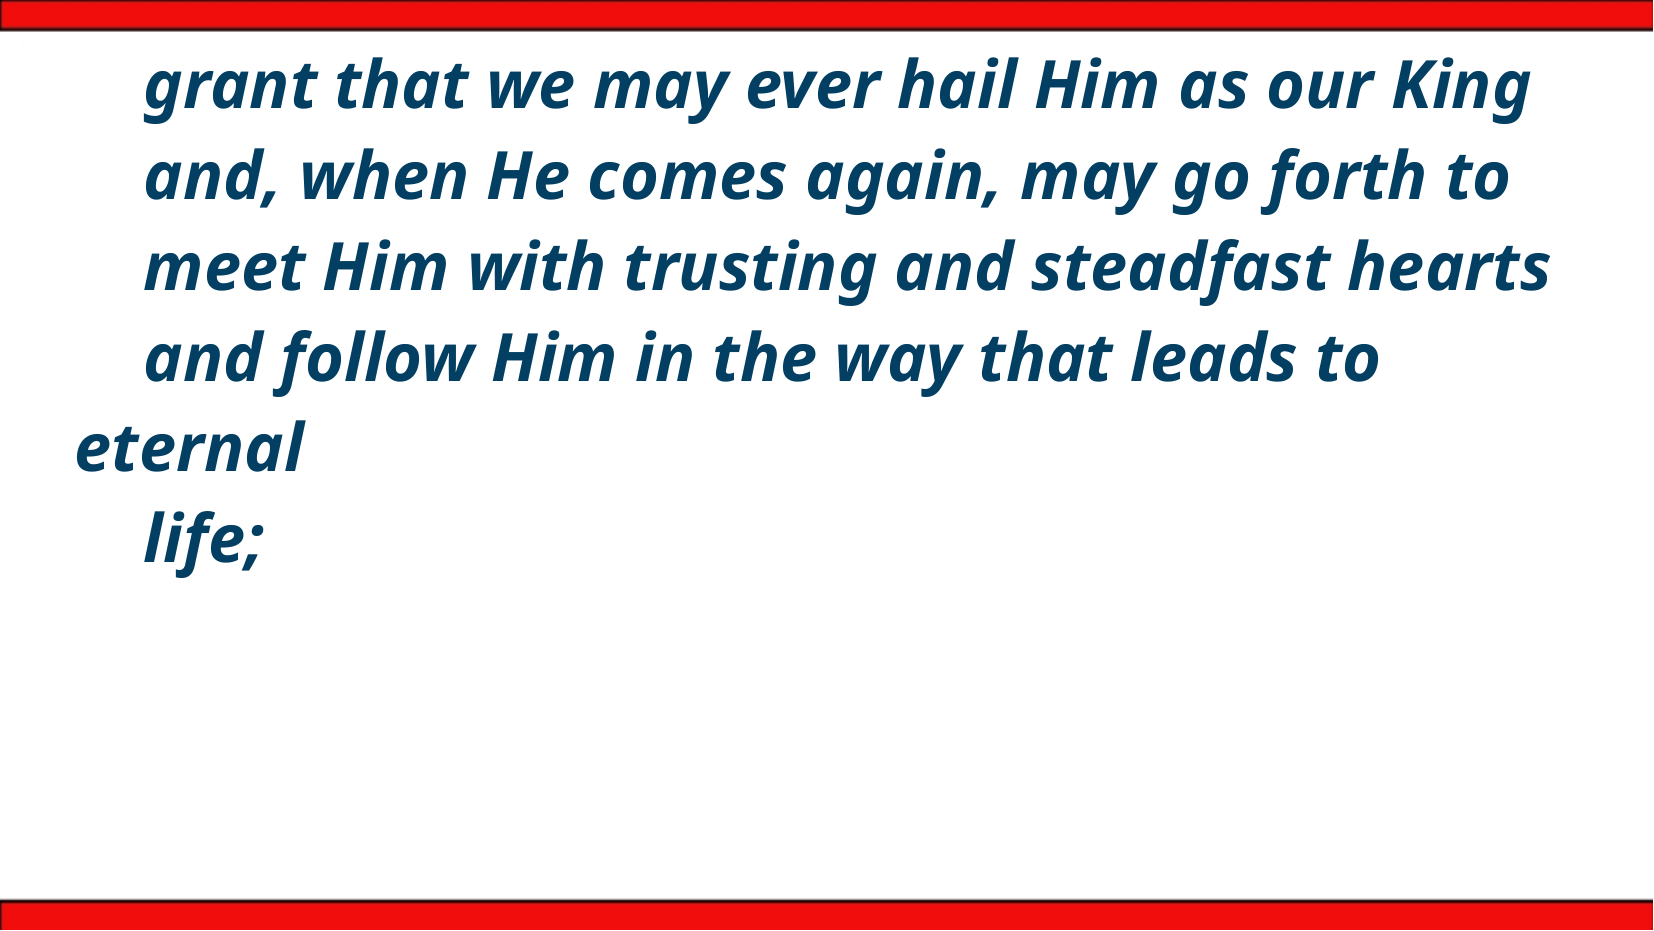

grant that we may ever hail Him as our King
 and, when He comes again, may go forth to
 meet Him with trusting and steadfast hearts
 and follow Him in the way that leads to eternal
 life;